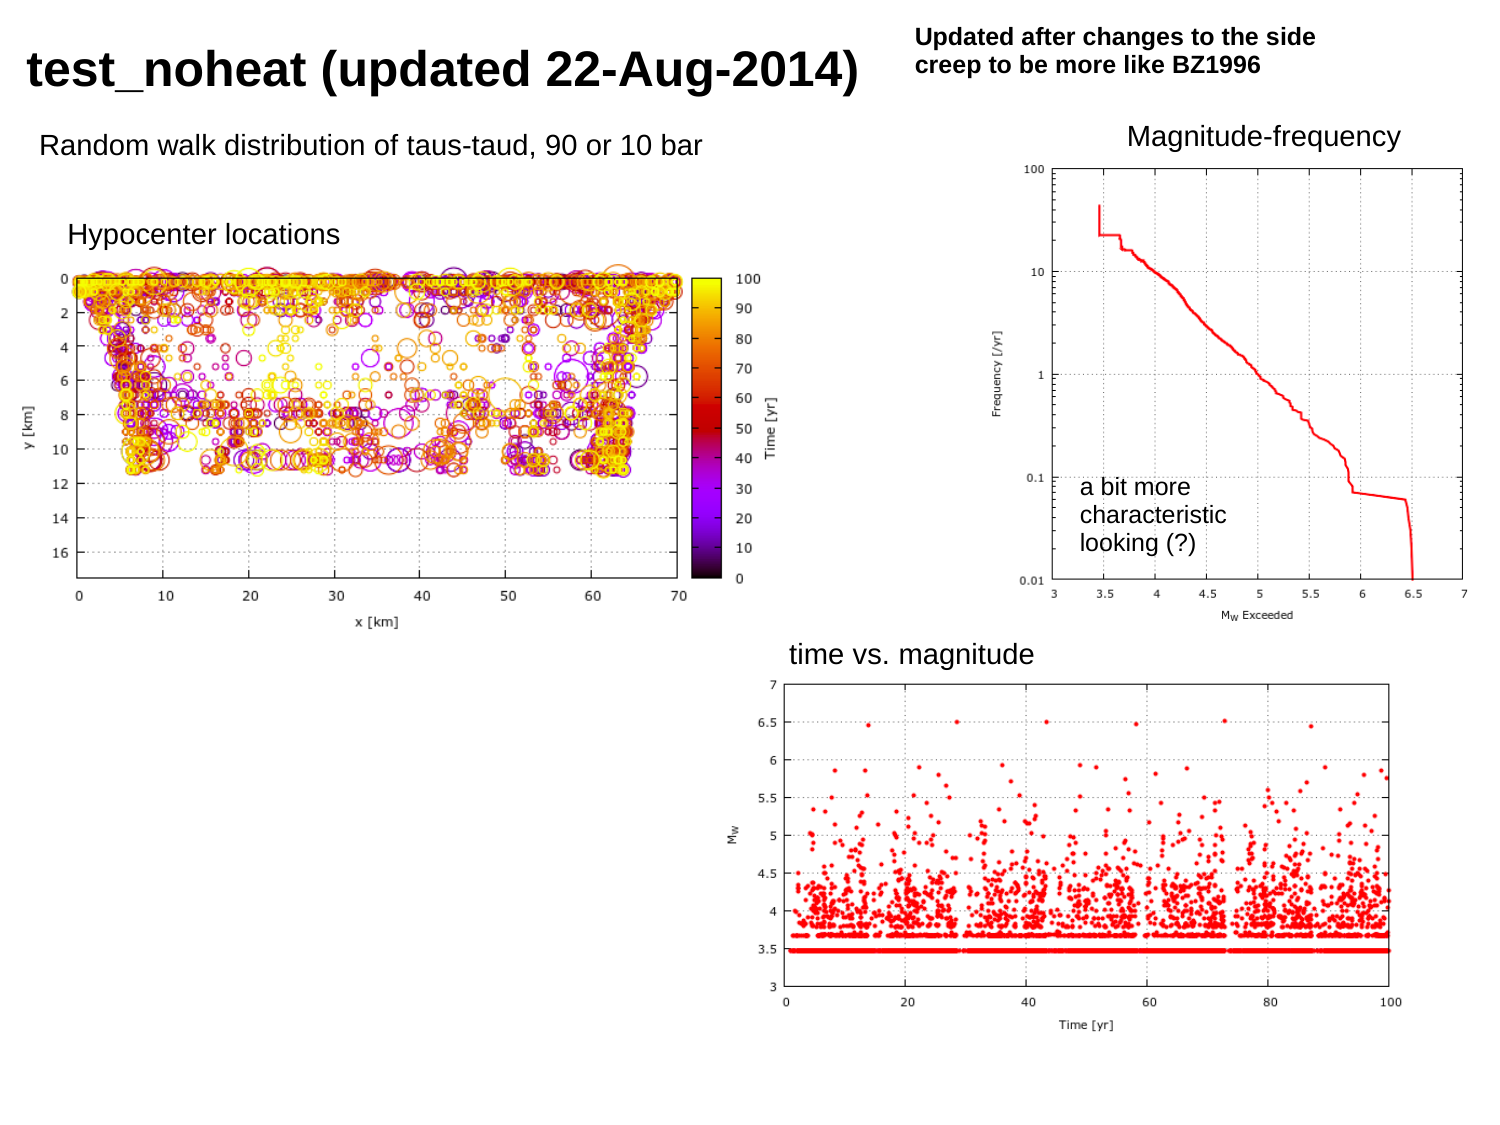

Updated after changes to the side creep to be more like BZ1996
# test_noheat (updated 22-Aug-2014)
Magnitude-frequency distribution
Random walk distribution of taus-taud, 90 or 10 bar
Hypocenter locations
a bit more characteristic looking (?)
time vs. magnitude